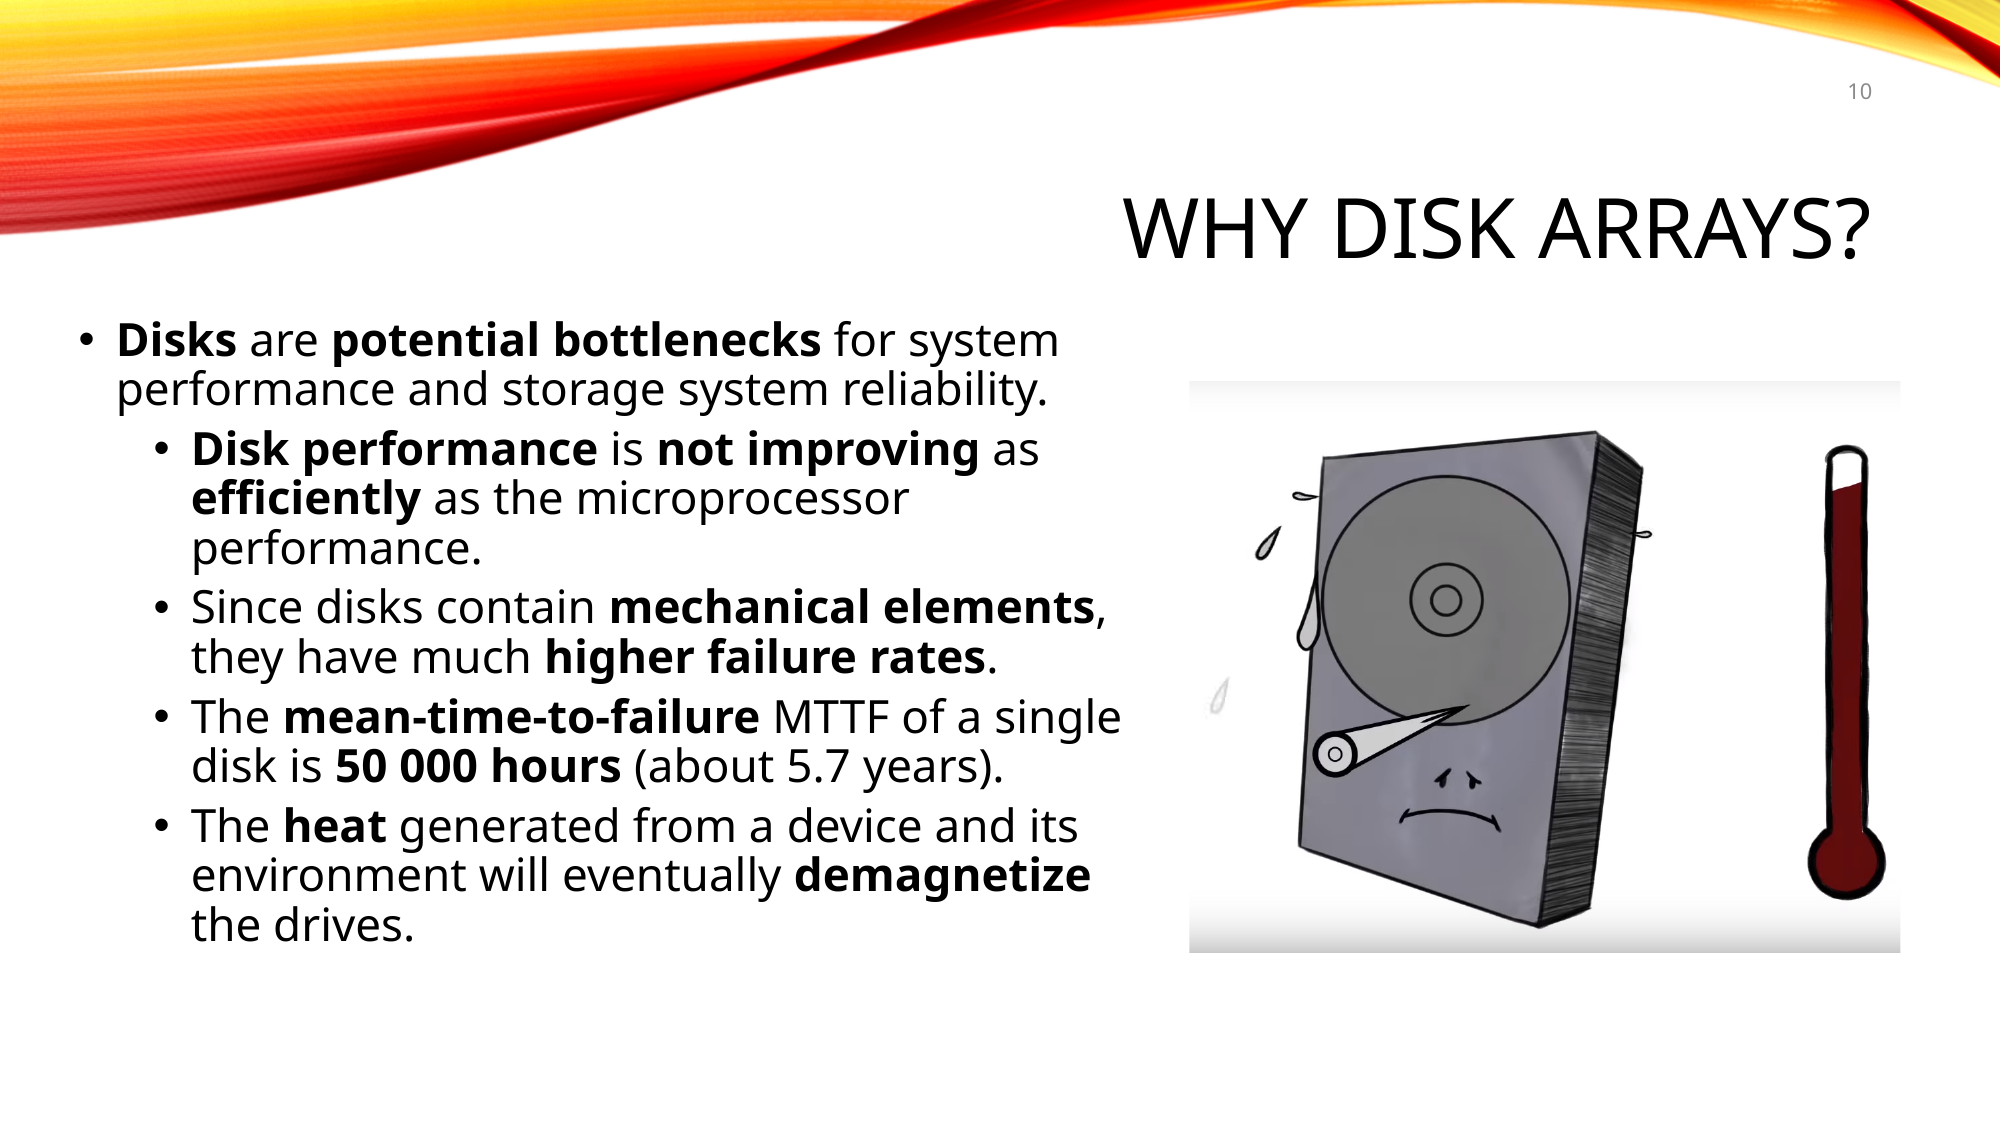

# Why disk arrays?
Disks are potential bottlenecks for system performance and storage system reliability.
Disk performance is not improving as efficiently as the microprocessor performance.
Since disks contain mechanical elements, they have much higher failure rates.
The mean-time-to-failure MTTF of a single disk is 50 000 hours (about 5.7 years).
The heat generated from a device and its environment will eventually demagnetize the drives.